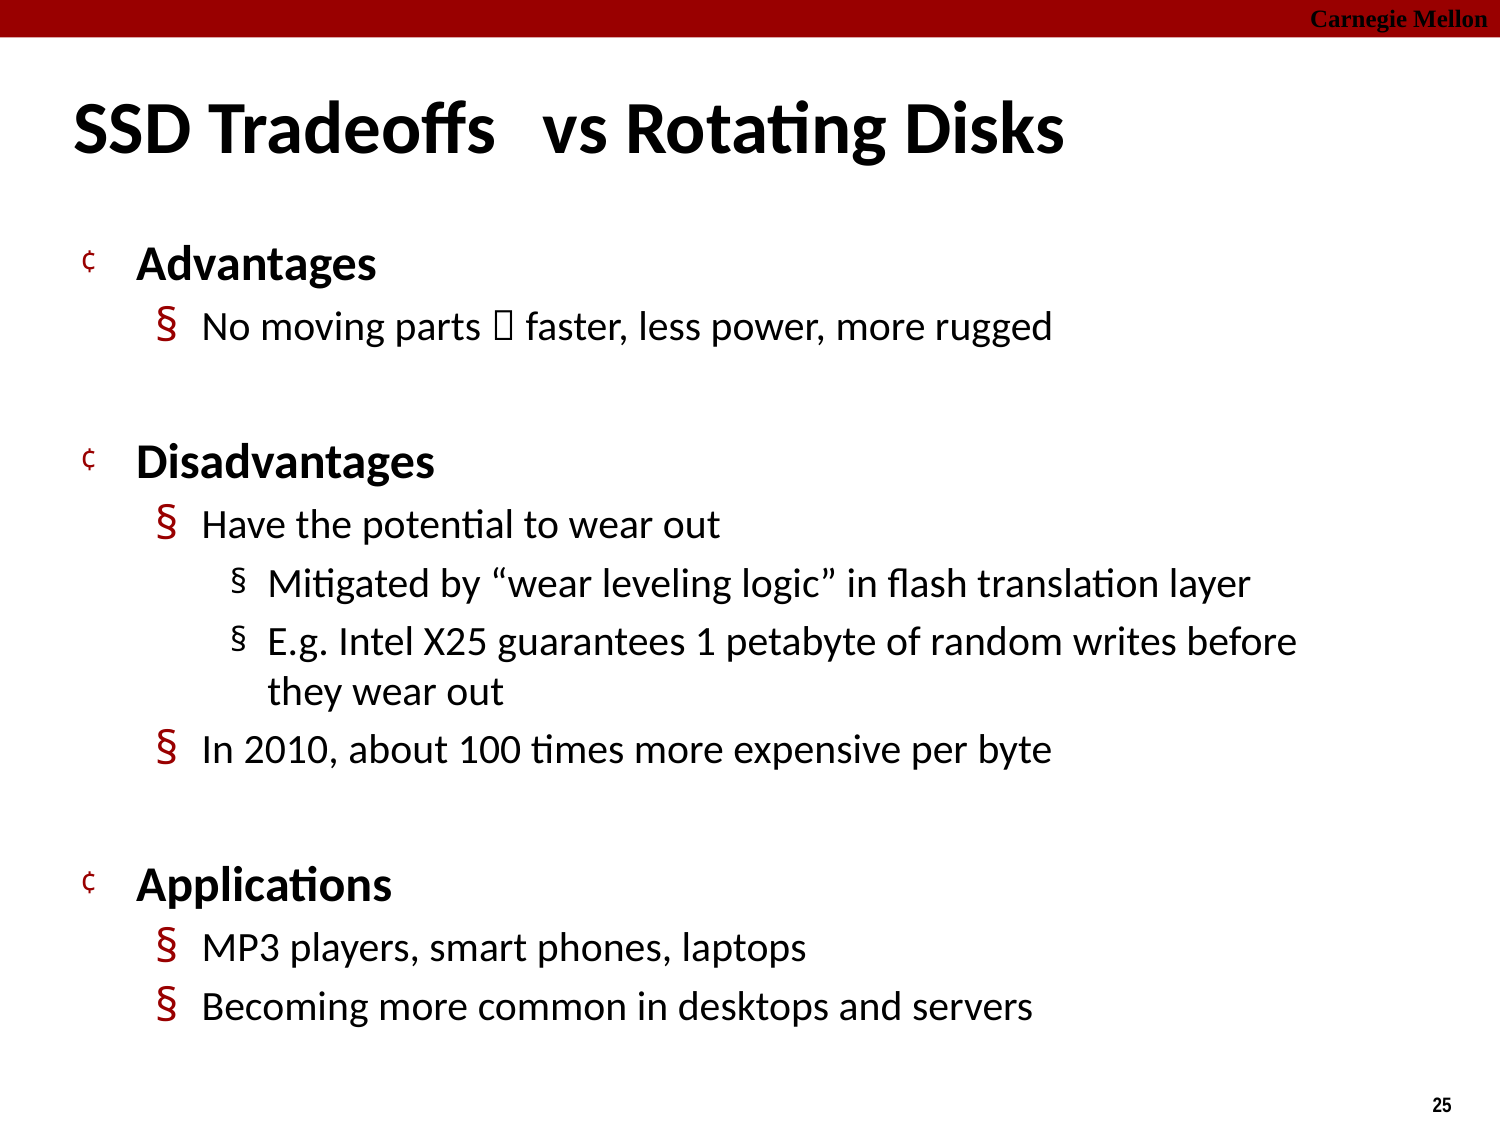

# SSD Tradeoffs	vs Rotating Disks
Advantages
No moving parts  faster, less power, more rugged
Disadvantages
Have the potential to wear out
Mitigated by “wear leveling logic” in flash translation layer
E.g. Intel X25 guarantees 1 petabyte of random writes before they wear out
In 2010, about 100 times more expensive per byte
Applications
MP3 players, smart phones, laptops
Becoming more common in desktops and servers